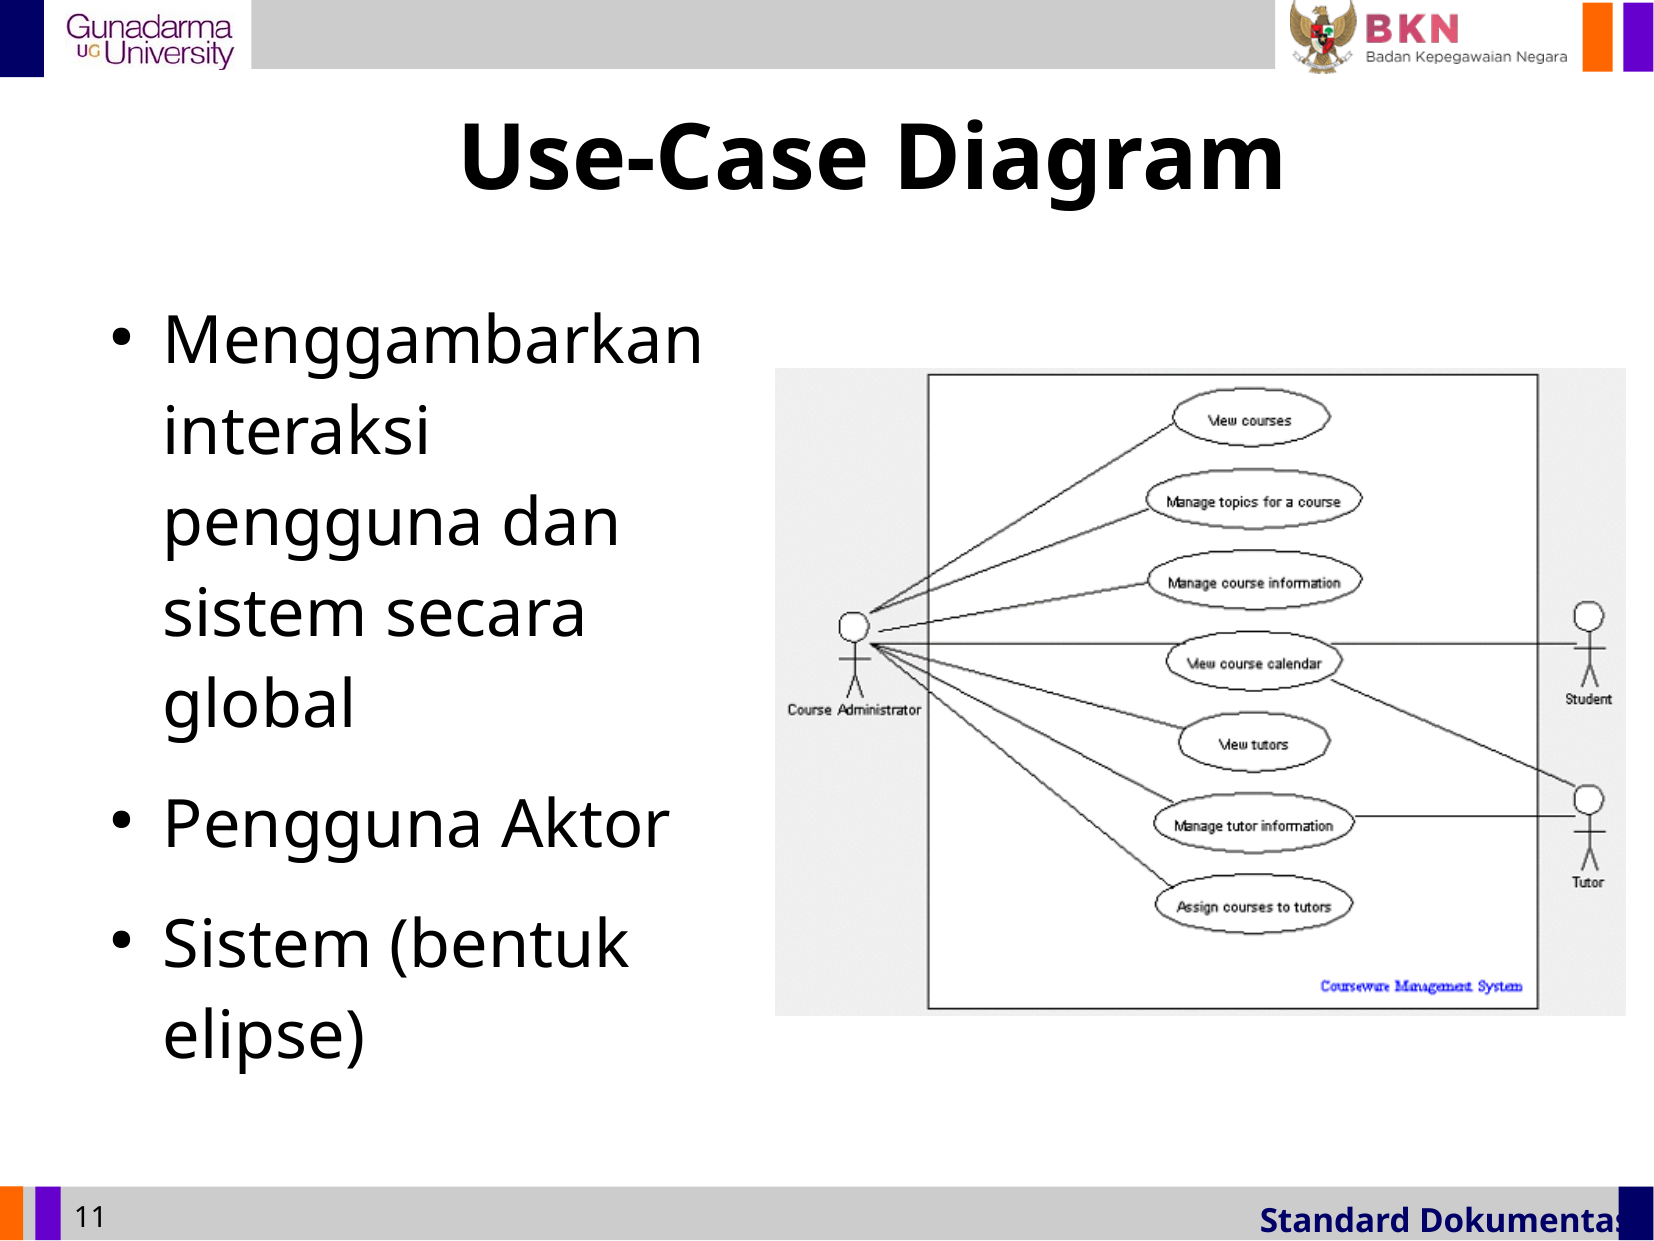

# Use-Case Diagram
Menggambarkan interaksi pengguna dan sistem secara global
Pengguna Aktor
Sistem (bentuk elipse)